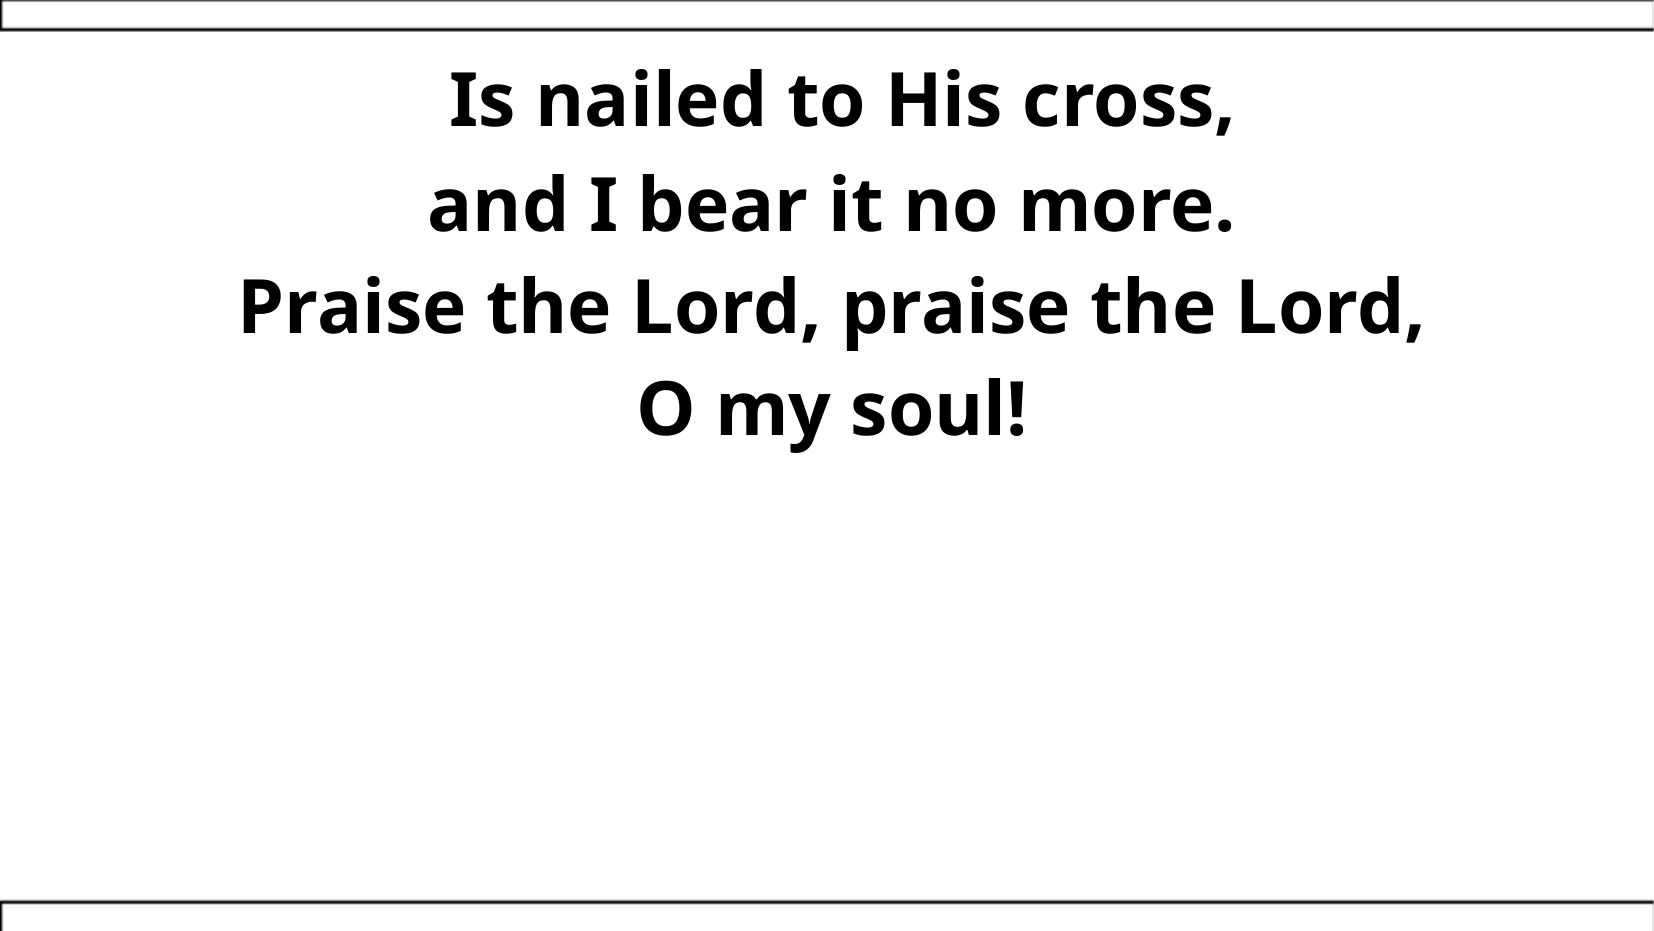

Is nailed to His cross,
and I bear it no more.
Praise the Lord, praise the Lord,
O my soul!